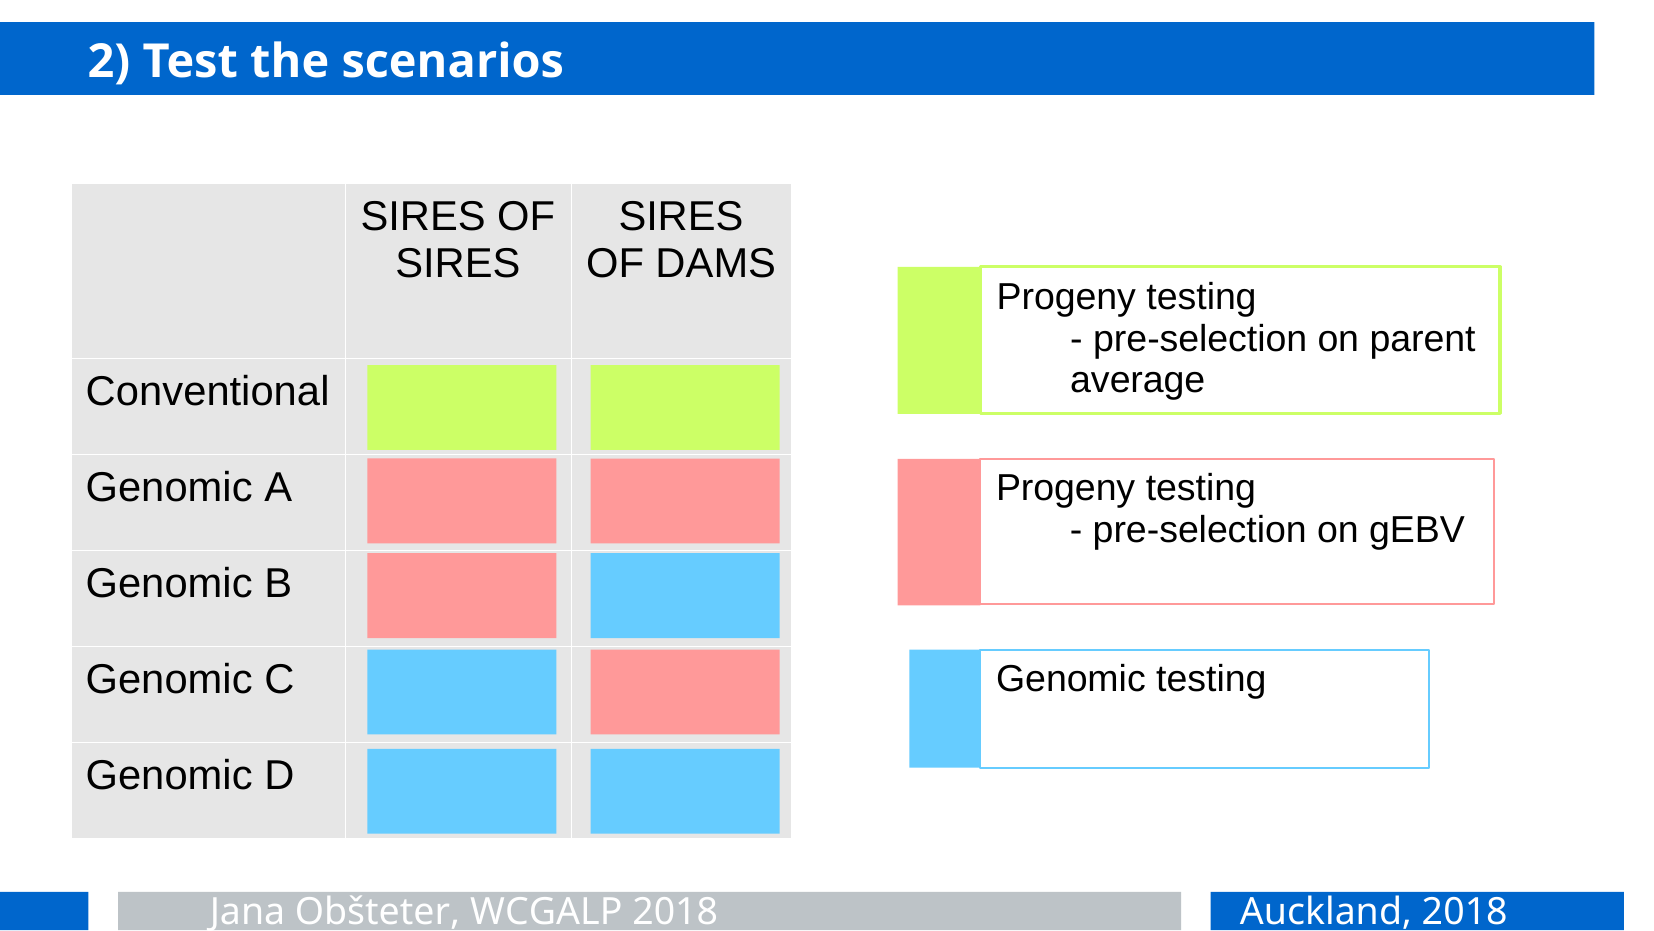

# 2) Test the scenarios
| | SIRES OF SIRES | SIRES OF DAMS |
| --- | --- | --- |
| Conventional | | |
| Genomic A | | |
| Genomic B | | |
| Genomic C | | |
| Genomic D | | |
Progeny testing
	- pre-selection on parent 	average
Progeny testing
	- pre-selection on gEBV
Genomic testing